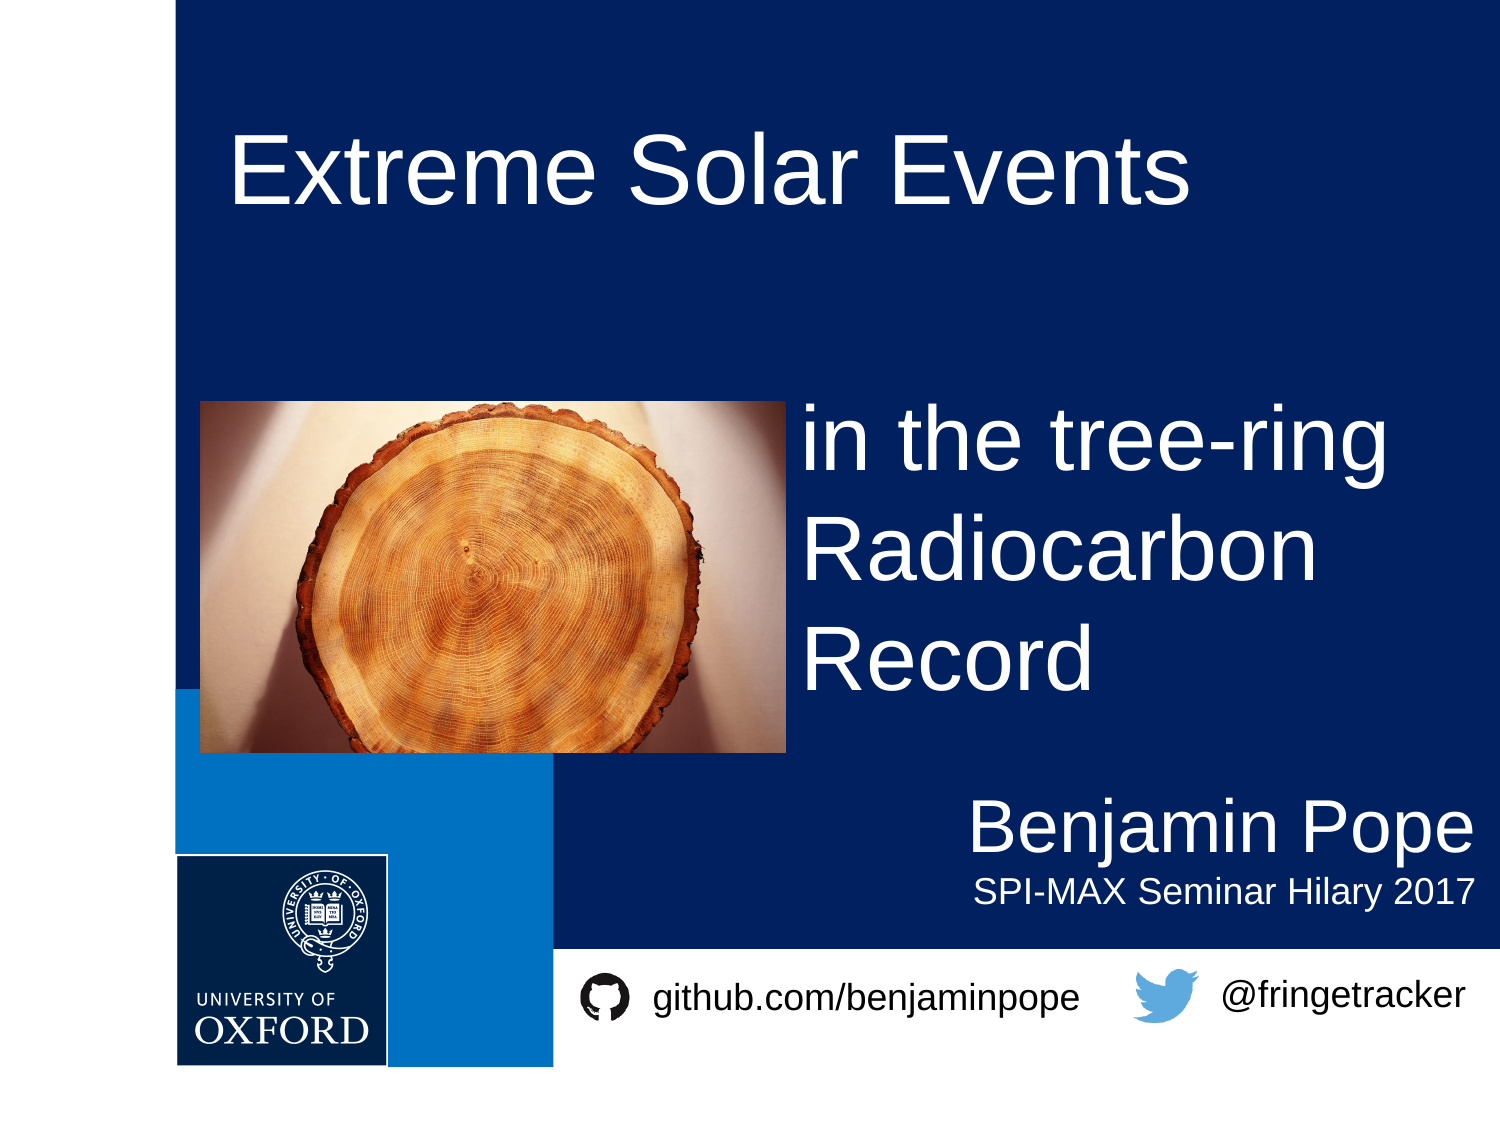

Extreme Solar Events
in the tree-ring Radiocarbon Record
Benjamin Pope
SPI-MAX Seminar Hilary 2017
@fringetracker
github.com/benjaminpope